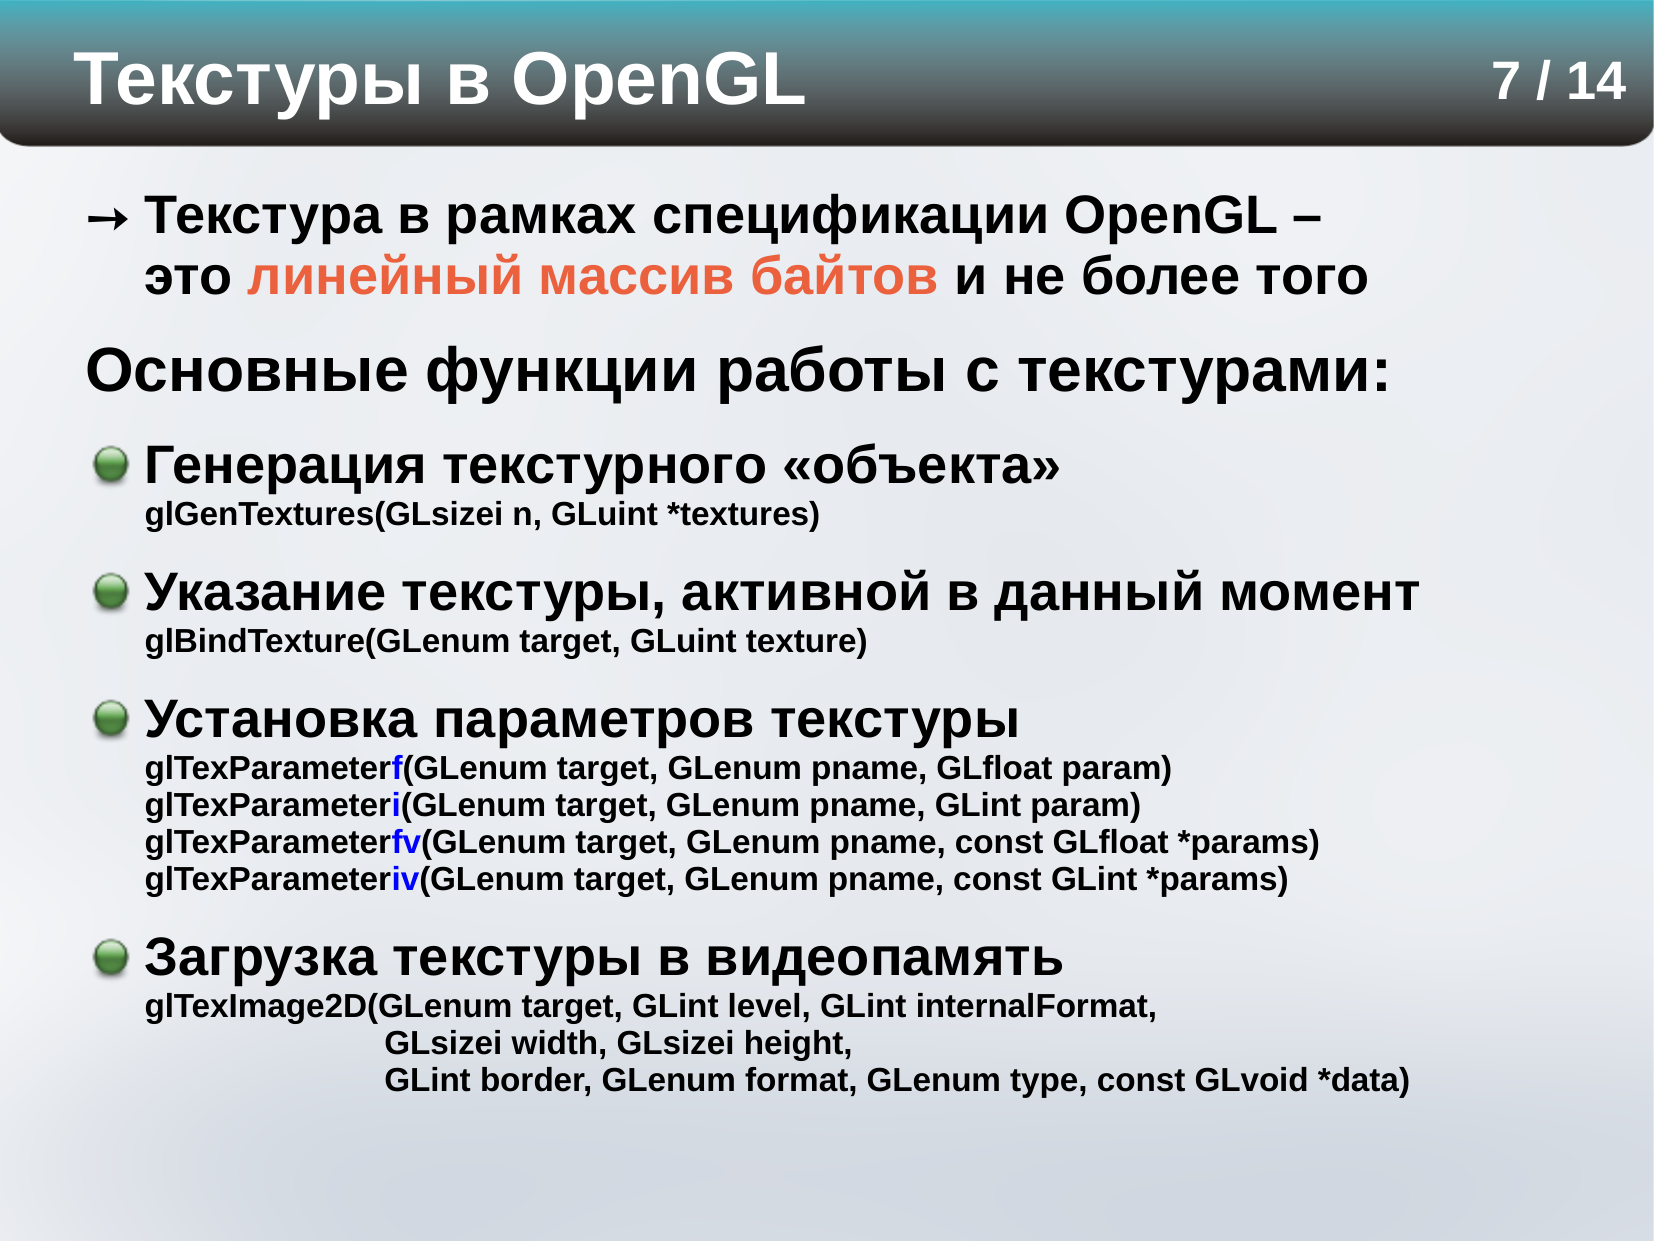

Текстуры в OpenGL
Текстура в рамках спецификации OpenGL –
это линейный массив байтов и не более того
Основные функции работы с текстурами:
Генерация текстурного «объекта»
glGenTextures(GLsizei n, GLuint *textures)
Указание текстуры, активной в данный момент
glBindTexture(GLenum target, GLuint texture)
Установка параметров текстуры
glTexParameterf(GLenum target, GLenum pname, GLfloat param)
glTexParameteri(GLenum target, GLenum pname, GLint param)
glTexParameterfv(GLenum target, GLenum pname, const GLfloat *params)
glTexParameteriv(GLenum target, GLenum pname, const GLint *params)
Загрузка текстуры в видеопамять
glTexImage2D(GLenum target, GLint level, GLint internalFormat,
 GLsizei width, GLsizei height,
 GLint border, GLenum format, GLenum type, const GLvoid *data)